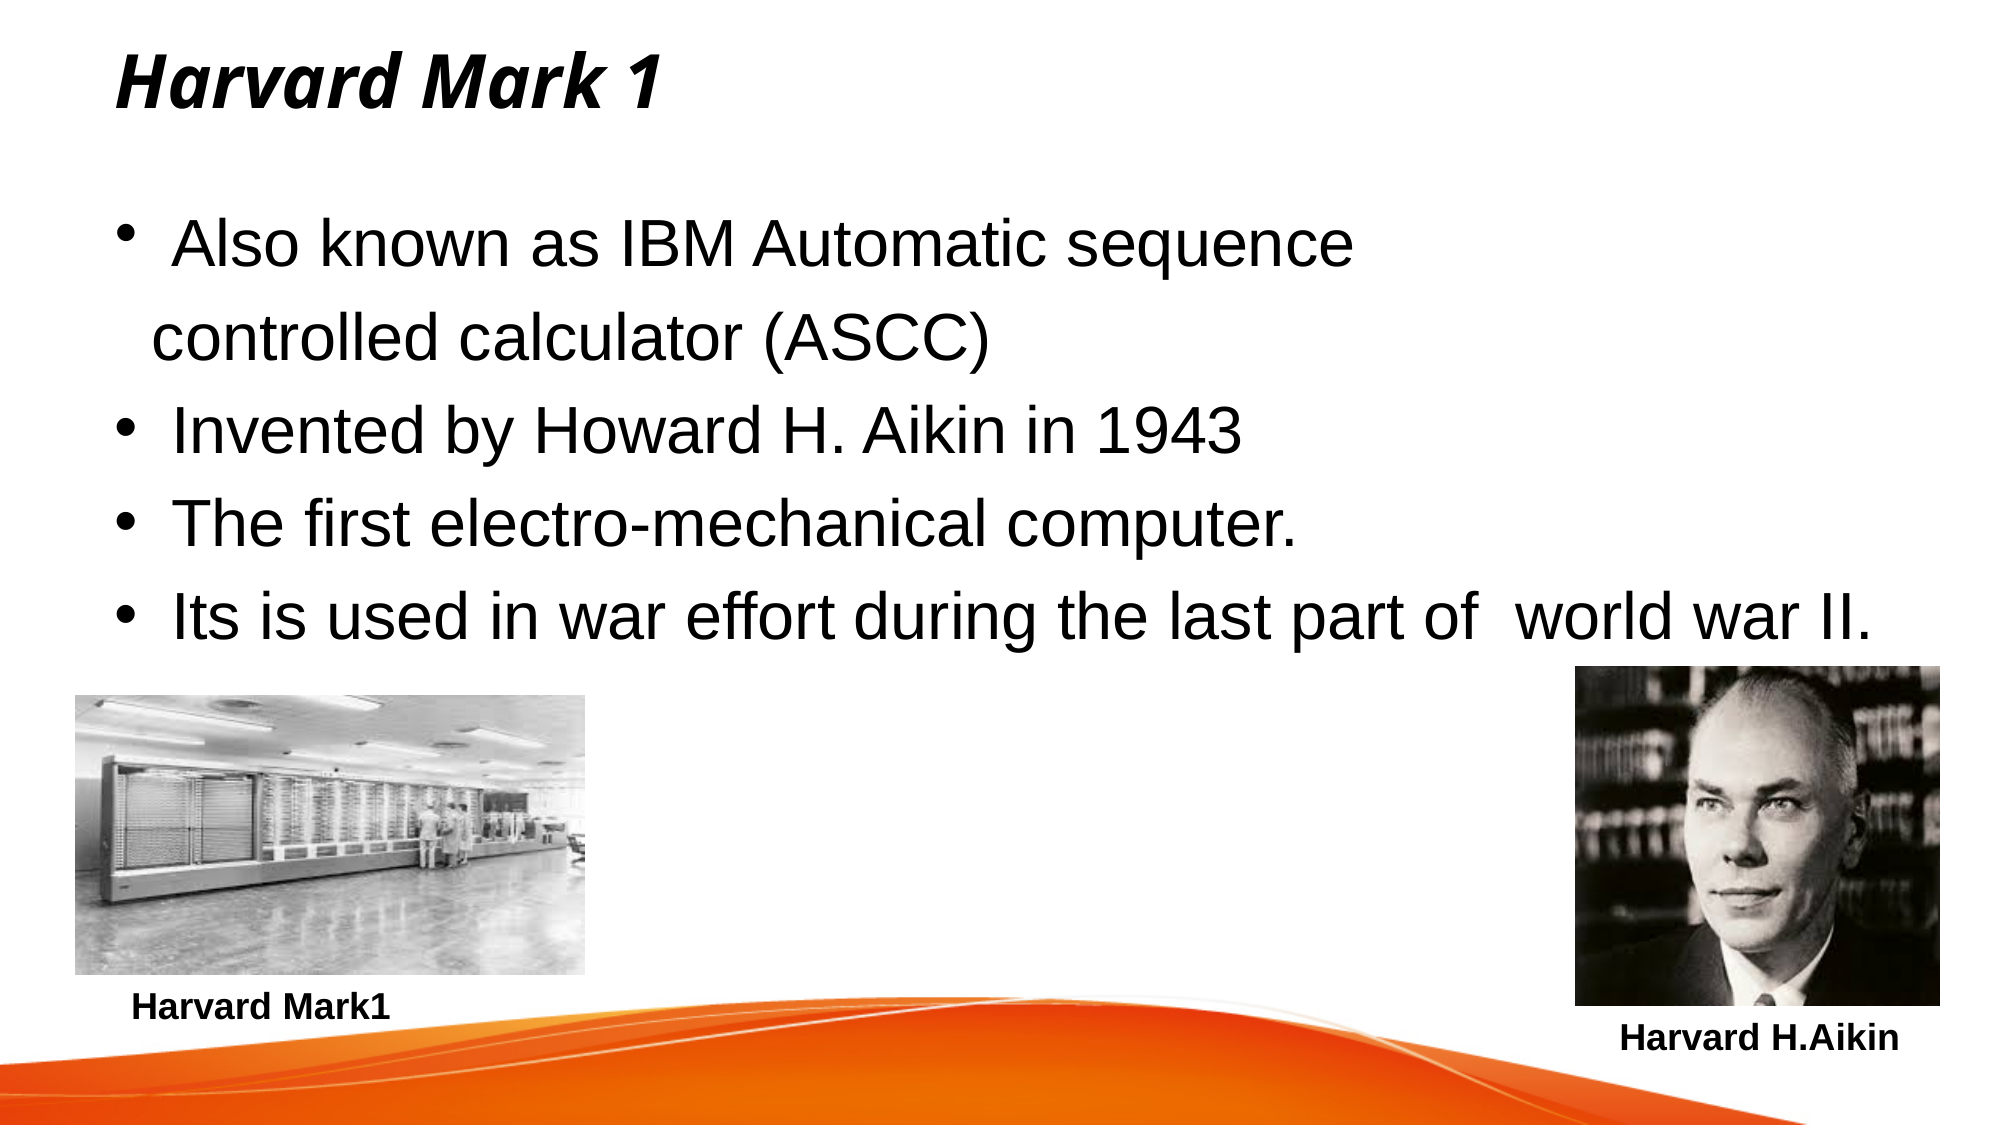

# Harvard Mark 1
Also known as IBM Automatic sequence
 controlled calculator (ASCC)
Invented by Howard H. Aikin in 1943
The first electro-mechanical computer.
Its is used in war effort during the last part of world war II.
Harvard Mark1
Harvard H.Aikin